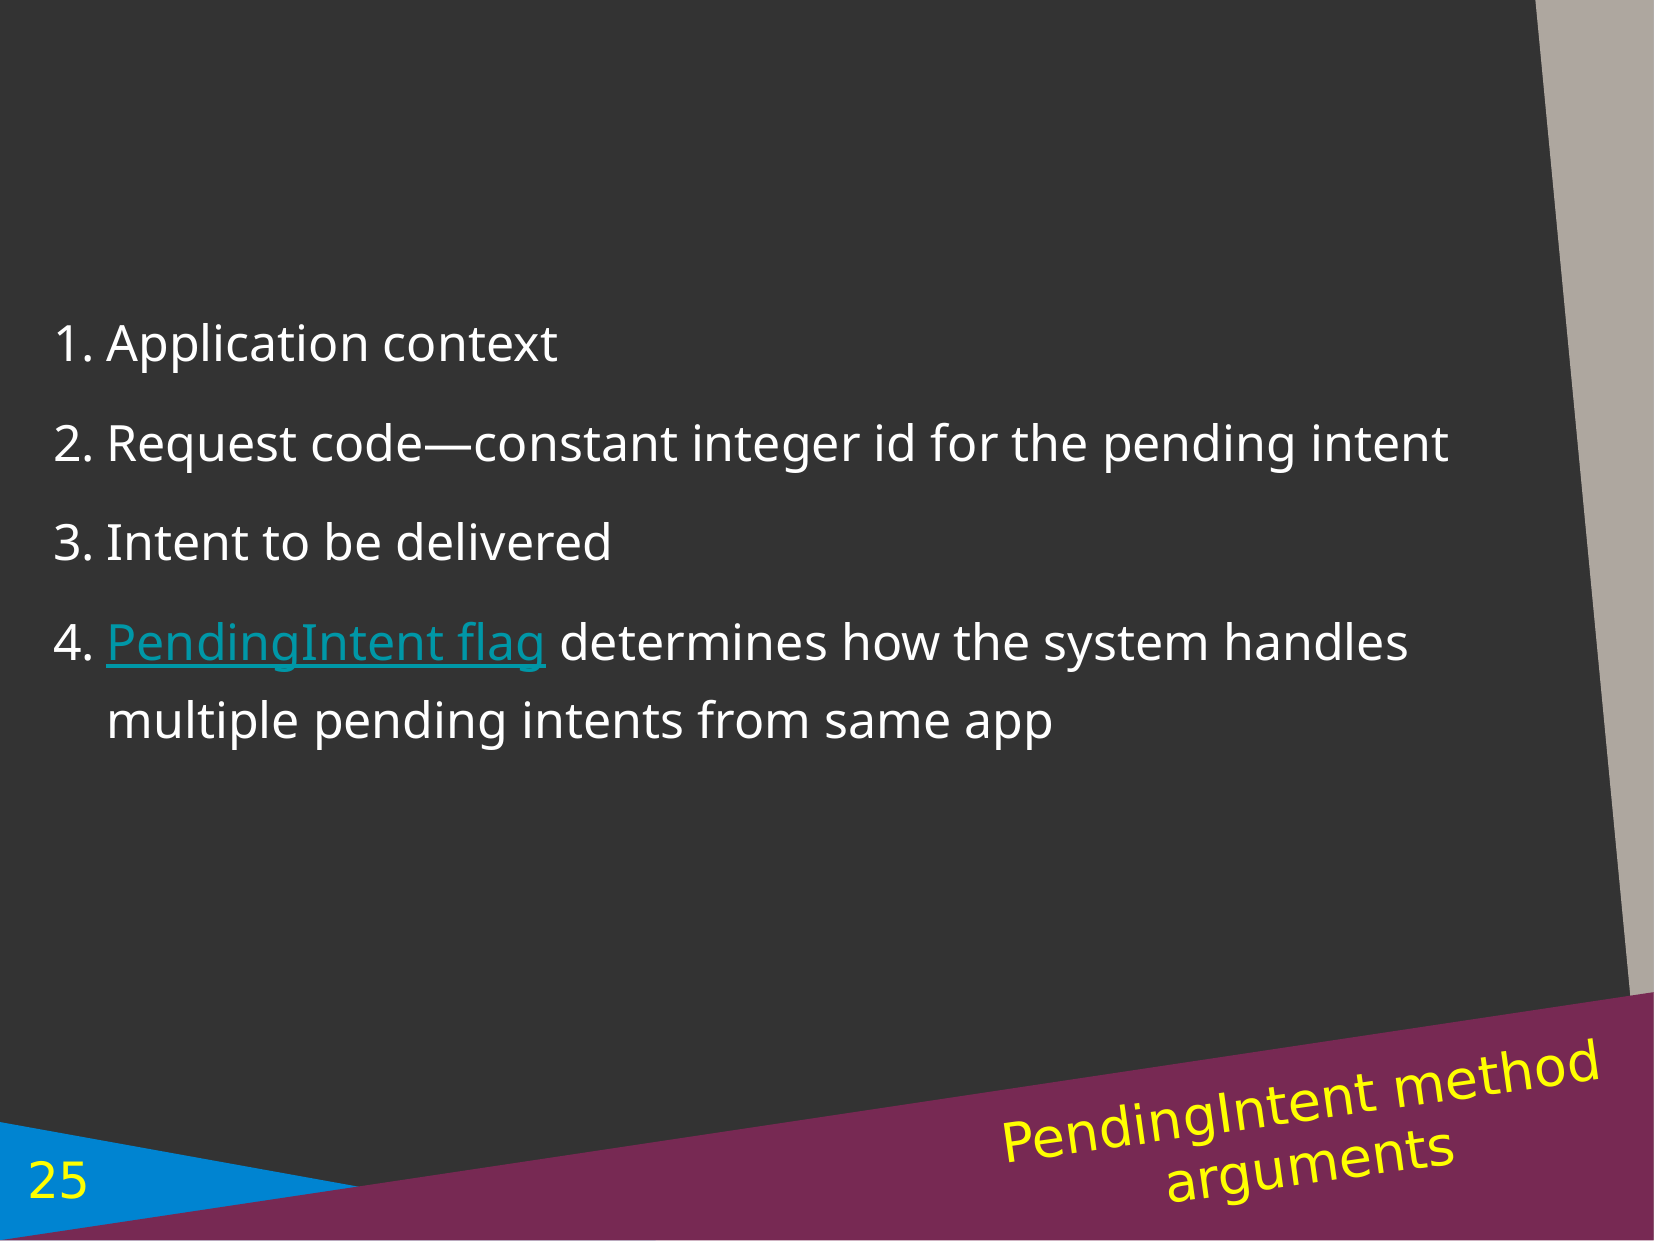

Application context
Request code—constant integer id for the pending intent
Intent to be delivered
PendingIntent flag determines how the system handles multiple pending intents from same app
# PendingIntent method arguments
25